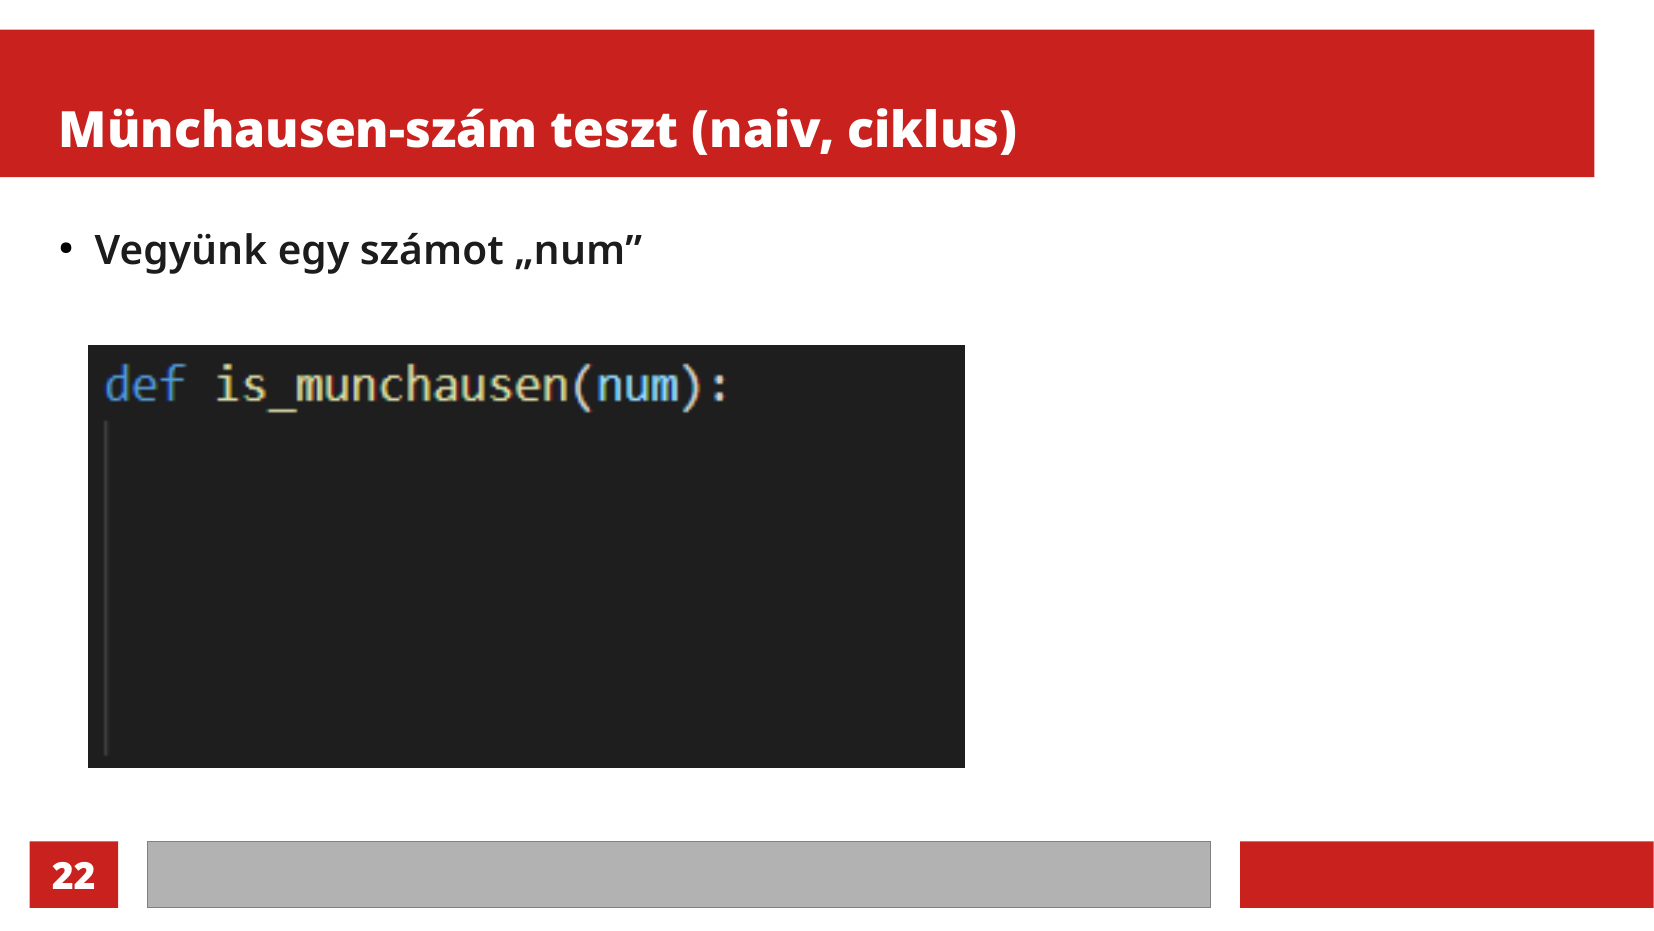

# Münchausen-szám teszt (naiv, ciklus)
Vegyünk egy számot „num”
22